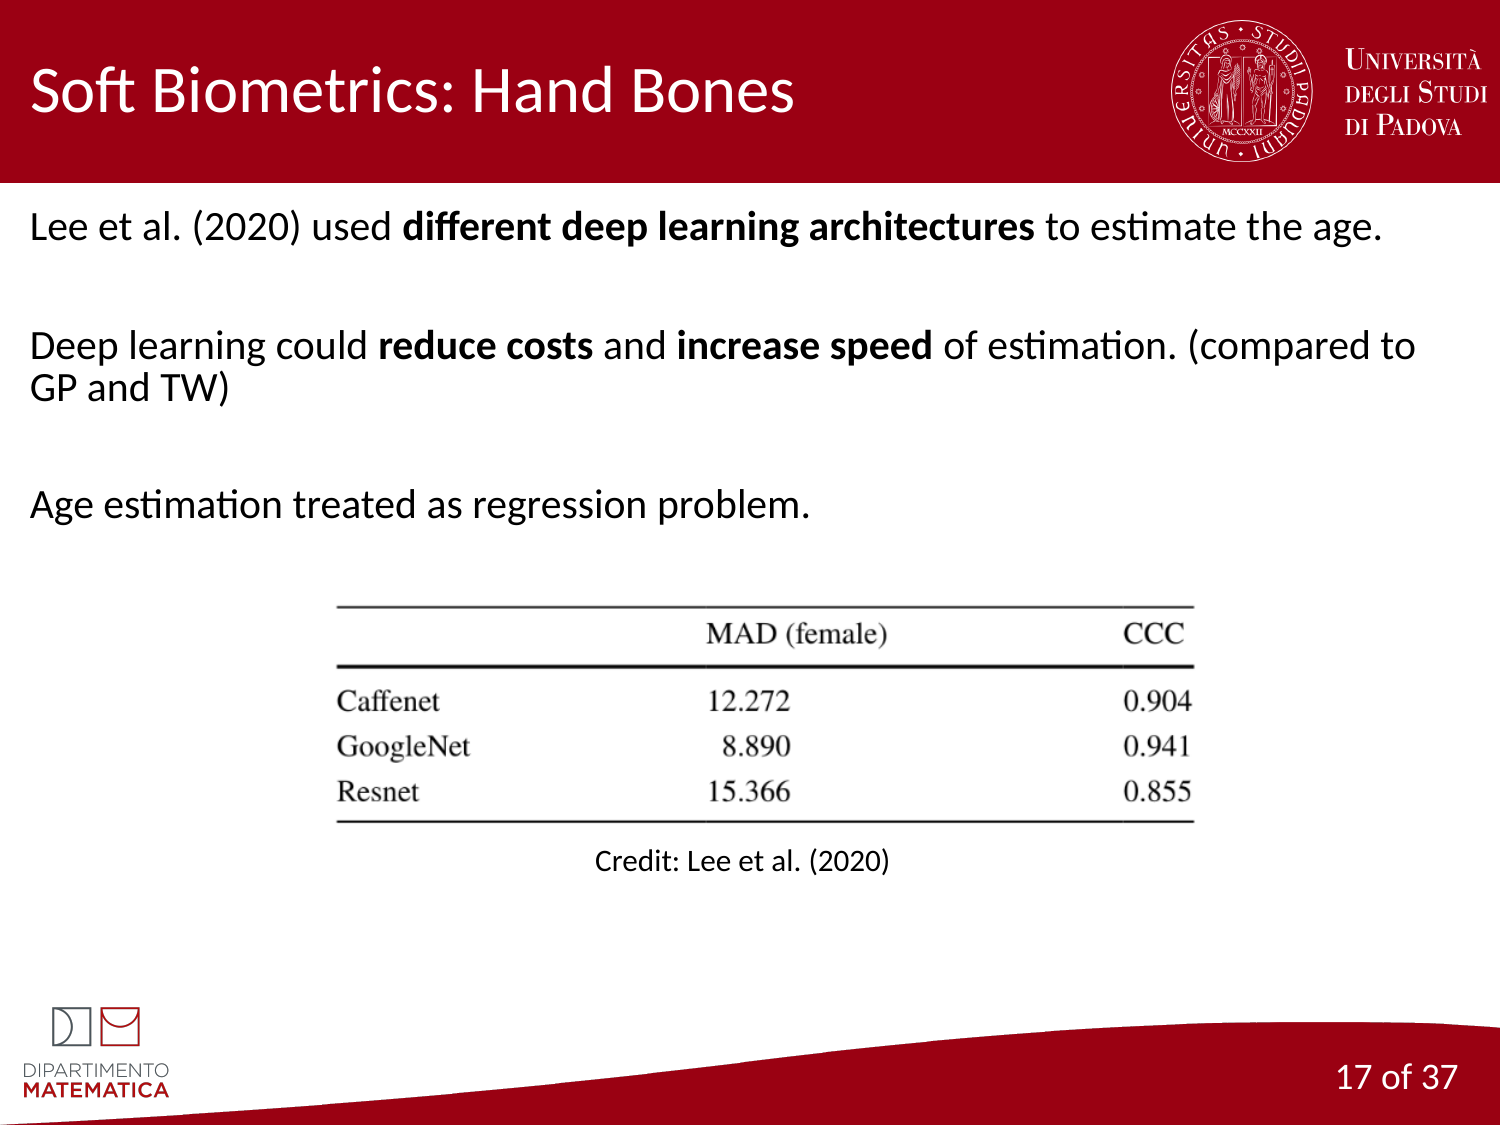

# Soft Biometrics: Hand Bones
Lee et al. (2020) used different deep learning architectures to estimate the age.
Deep learning could reduce costs and increase speed of estimation. (compared to GP and TW)
Age estimation treated as regression problem.
Credit: Lee et al. (2020)
17 of 37